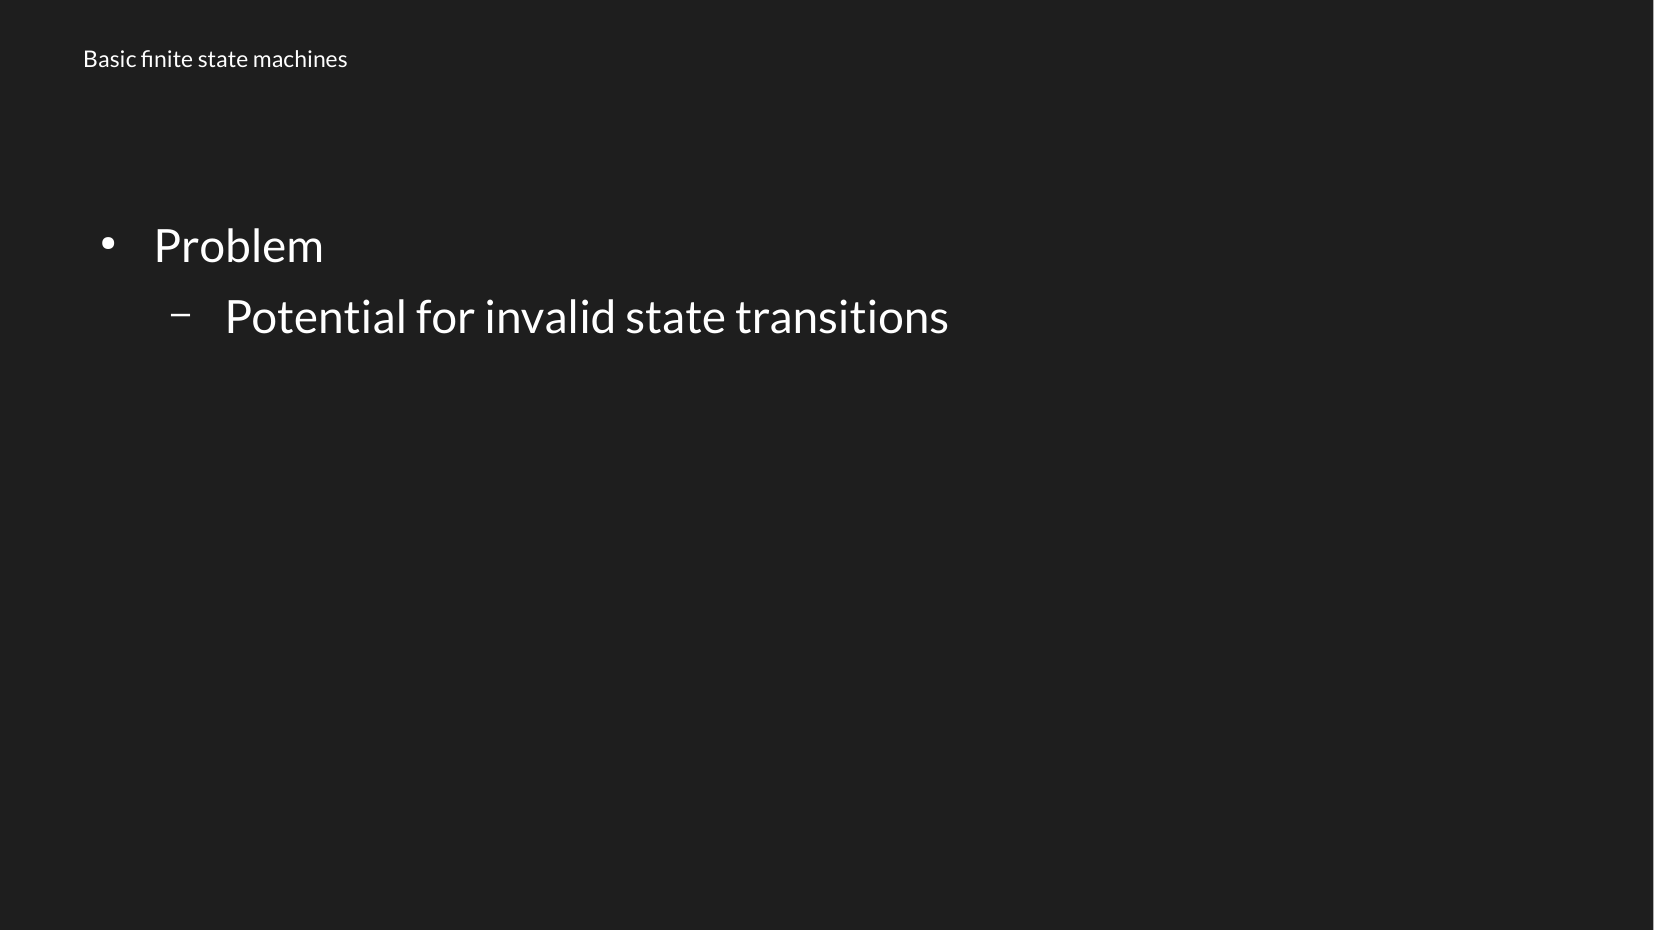

# Basic finite state machines
Problem
Potential for invalid state transitions